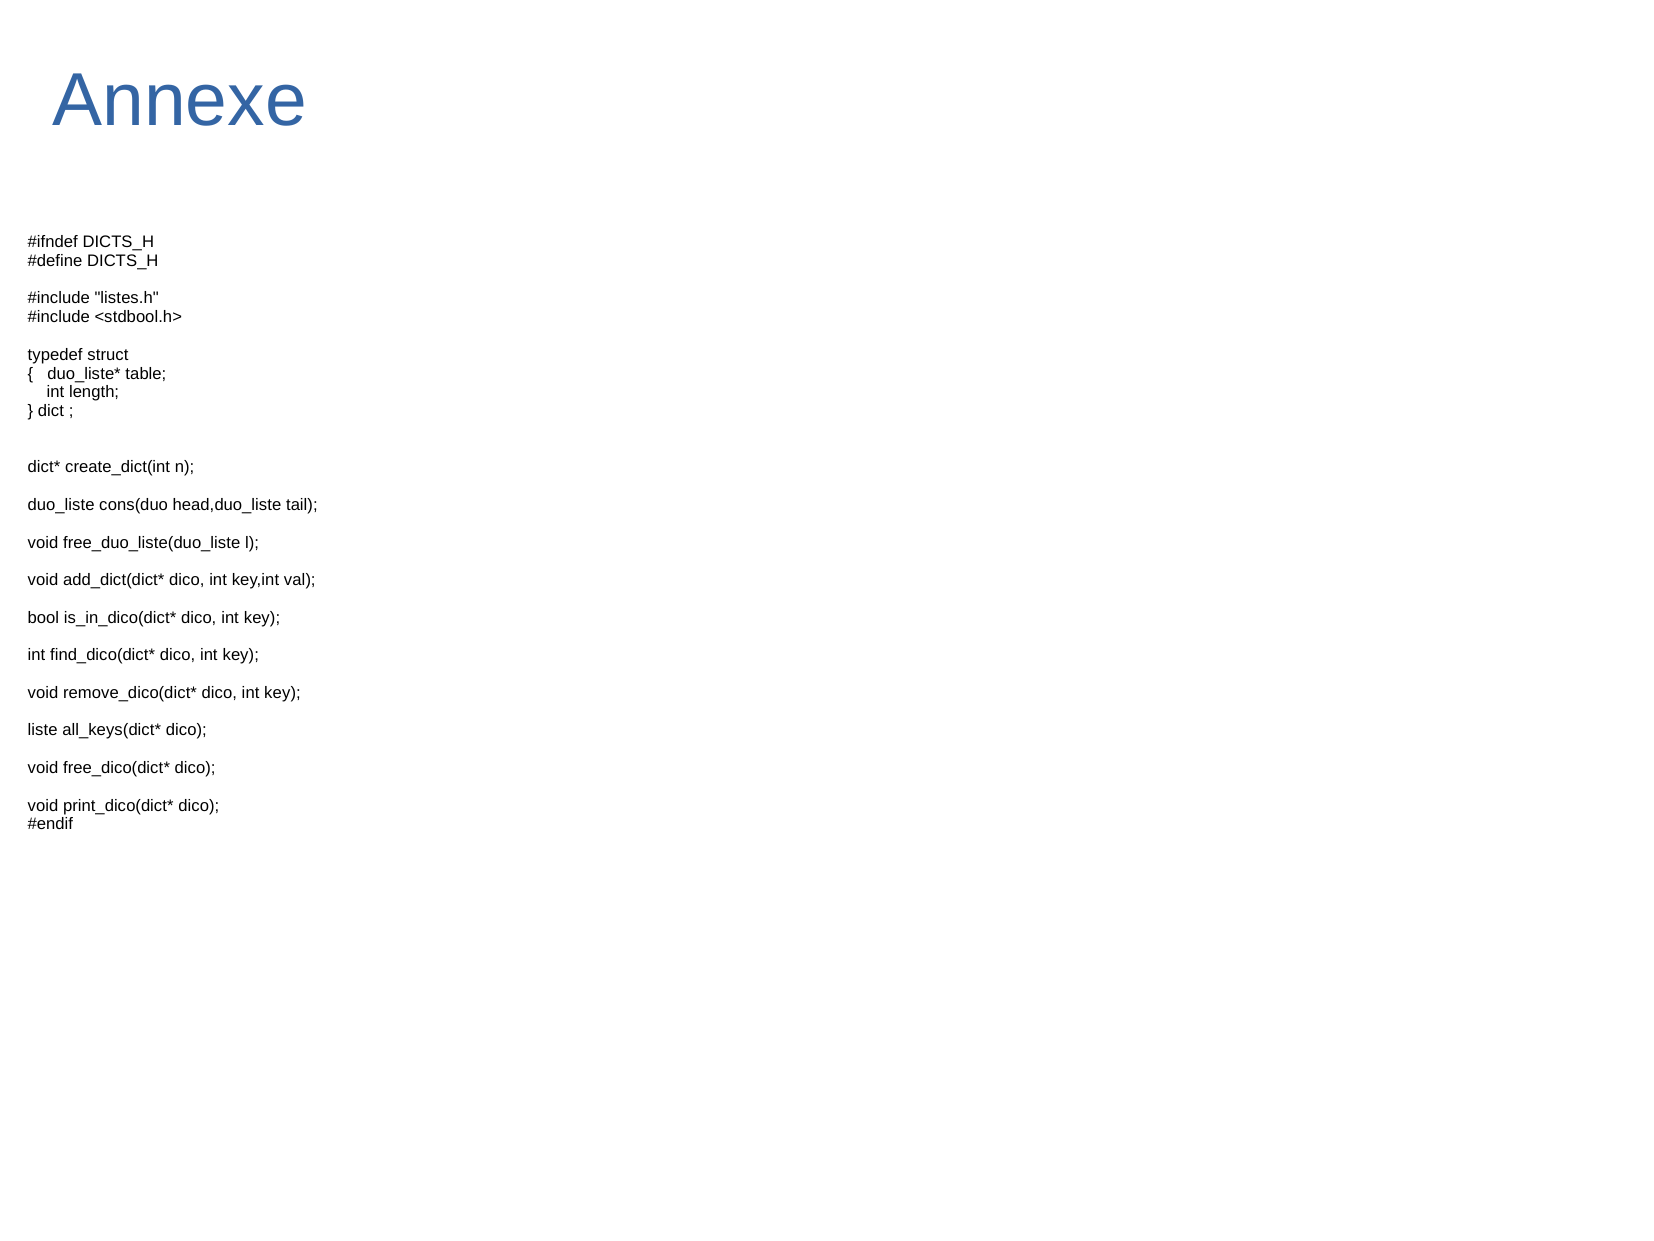

Annexe
#ifndef DICTS_H
#define DICTS_H
#include "listes.h"
#include <stdbool.h>
typedef struct
{ duo_liste* table;
 int length;
} dict ;
dict* create_dict(int n);
duo_liste cons(duo head,duo_liste tail);
void free_duo_liste(duo_liste l);
void add_dict(dict* dico, int key,int val);
bool is_in_dico(dict* dico, int key);
int find_dico(dict* dico, int key);
void remove_dico(dict* dico, int key);
liste all_keys(dict* dico);
void free_dico(dict* dico);
void print_dico(dict* dico);
#endif